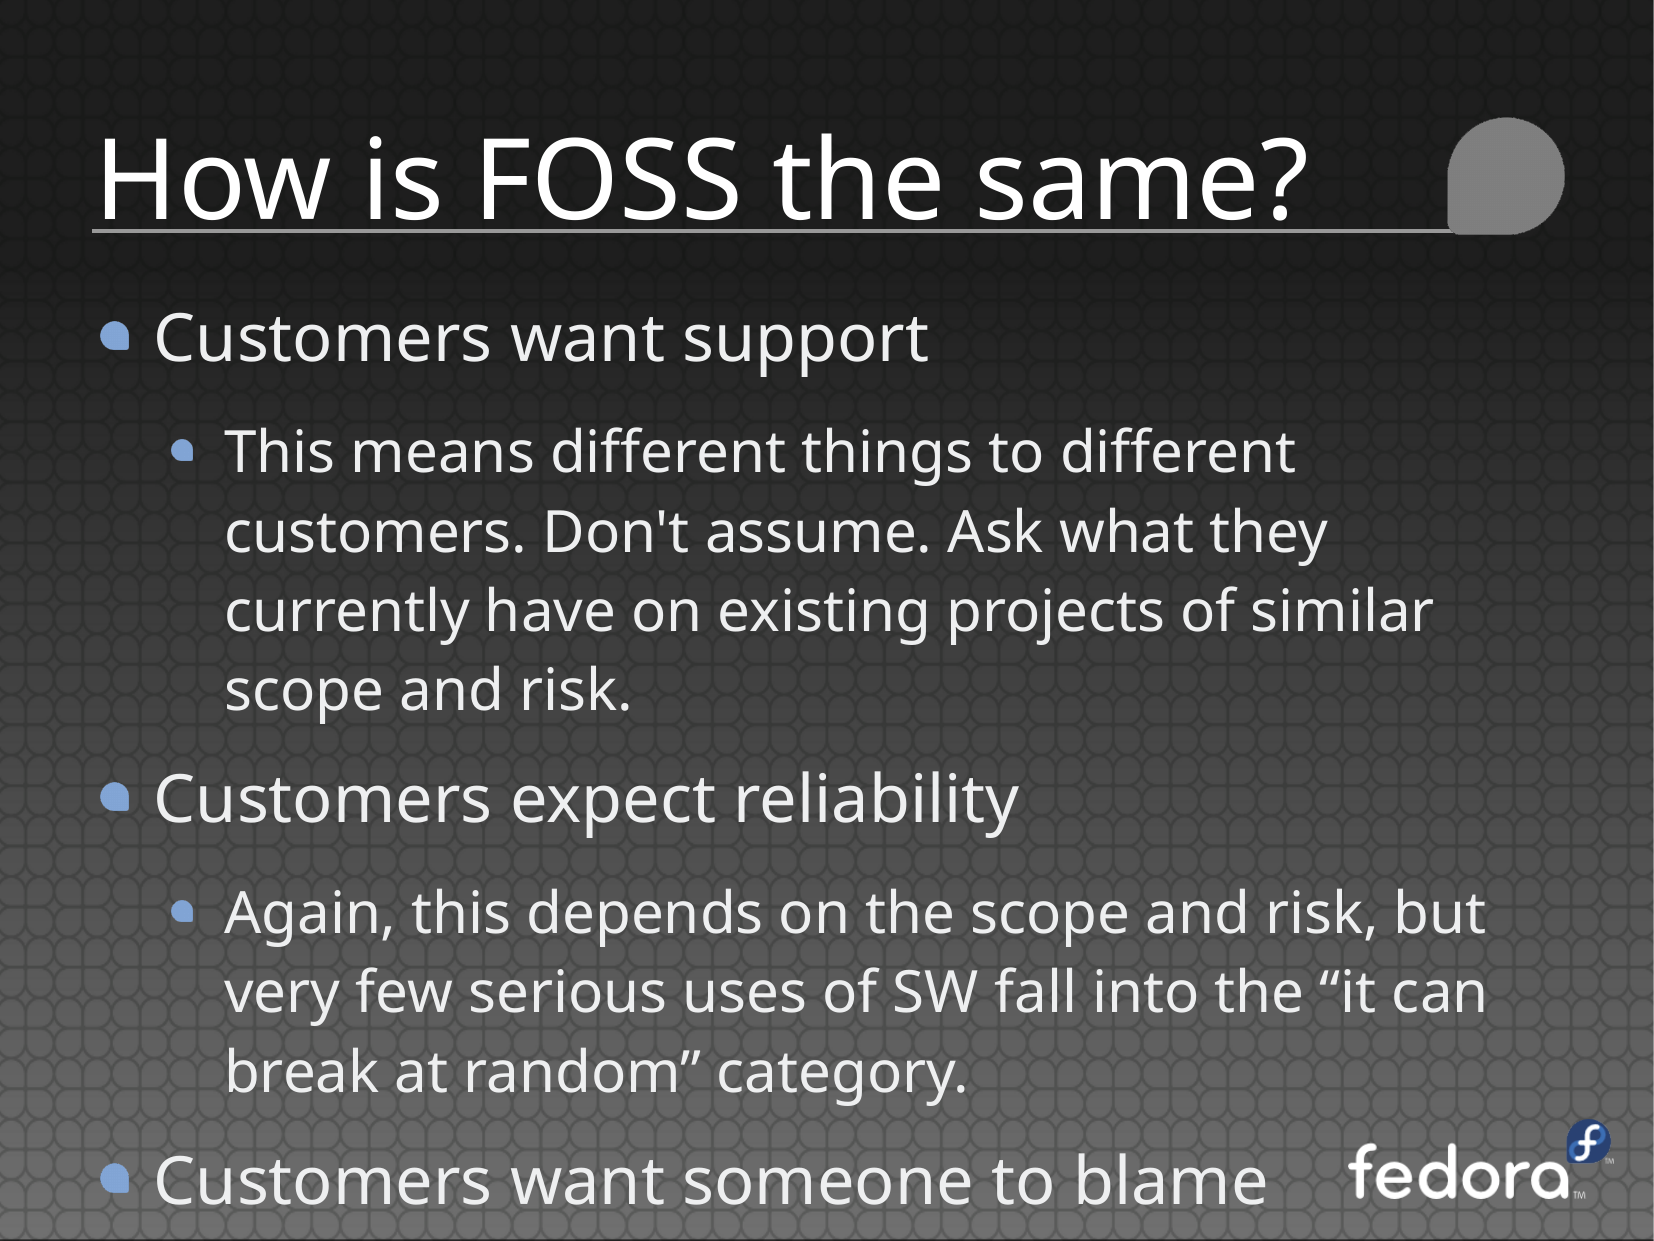

How is FOSS the same?
# Customers want support
This means different things to different customers. Don't assume. Ask what they currently have on existing projects of similar scope and risk.
Customers expect reliability
Again, this depends on the scope and risk, but very few serious uses of SW fall into the “it can break at random” category.
Customers want someone to blame